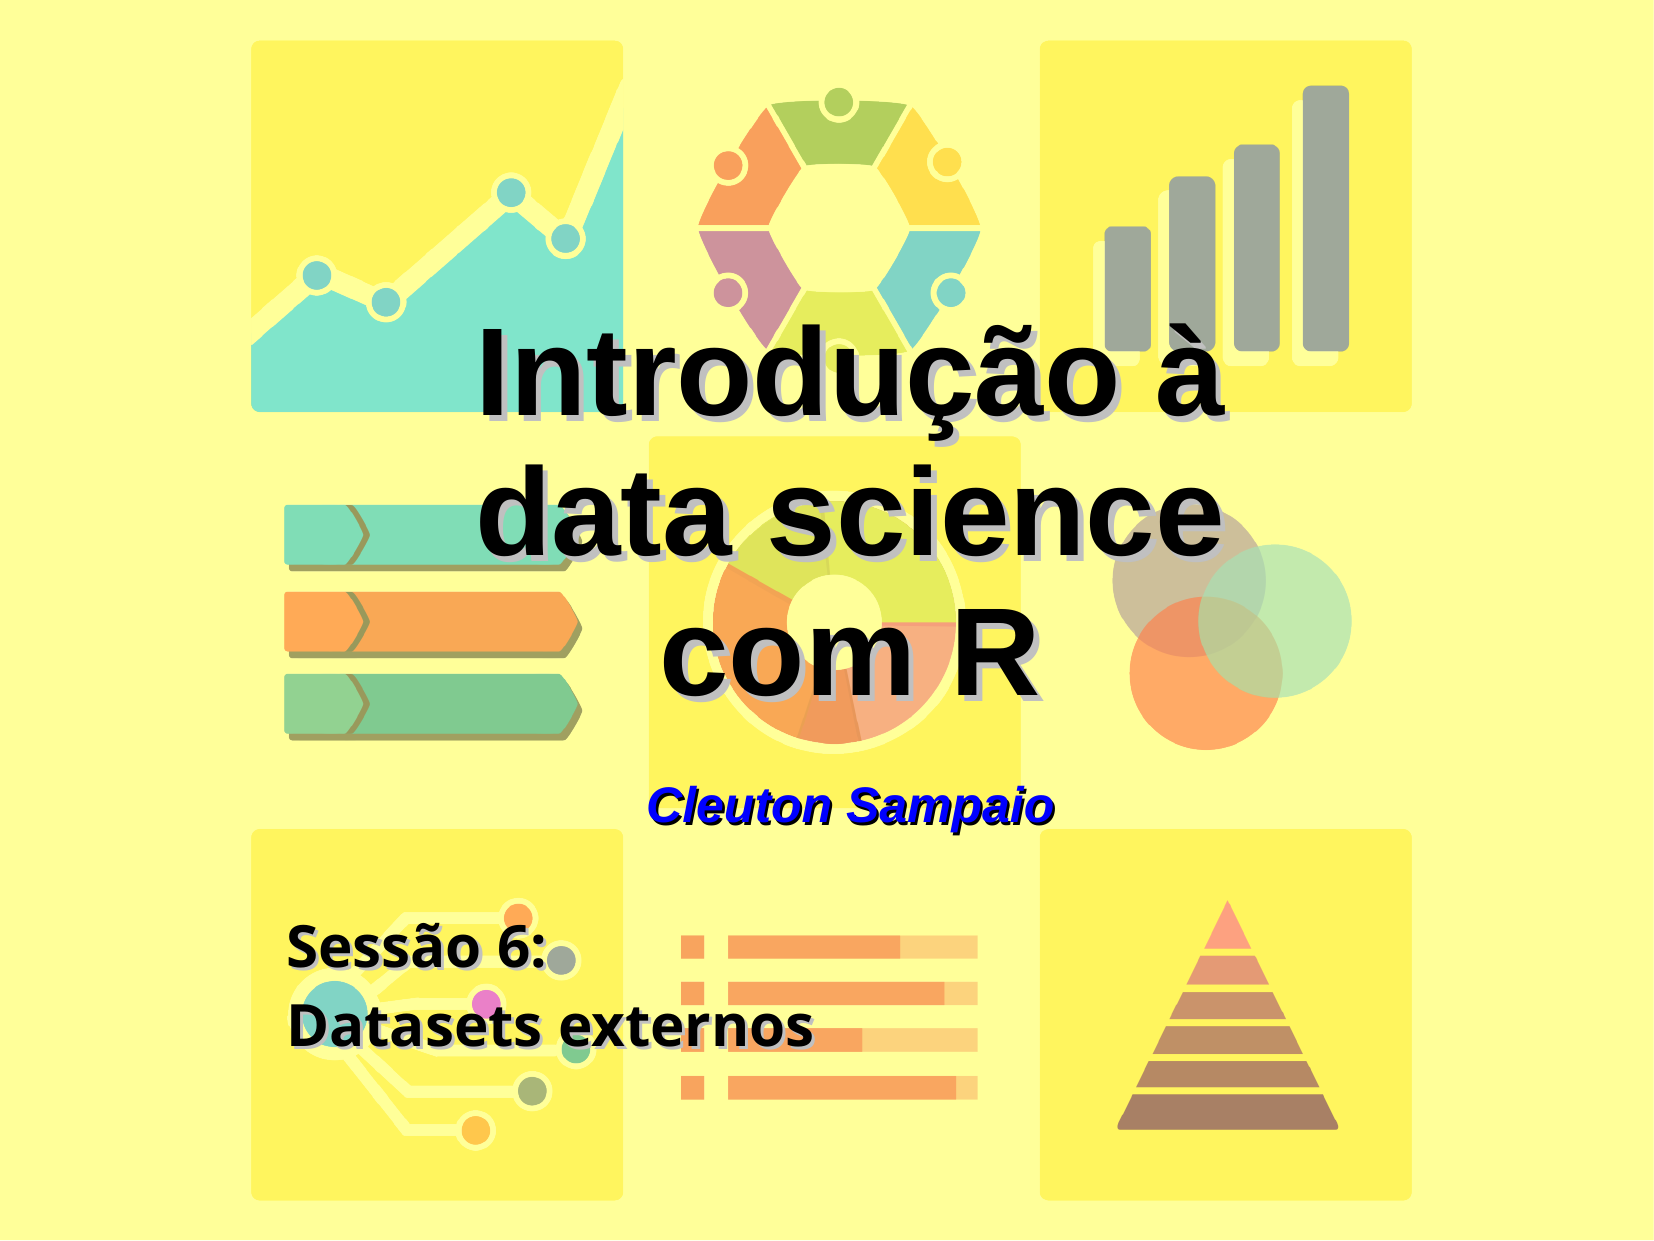

Introdução à data science com R
Cleuton Sampaio
Sessão 6:
Datasets externos